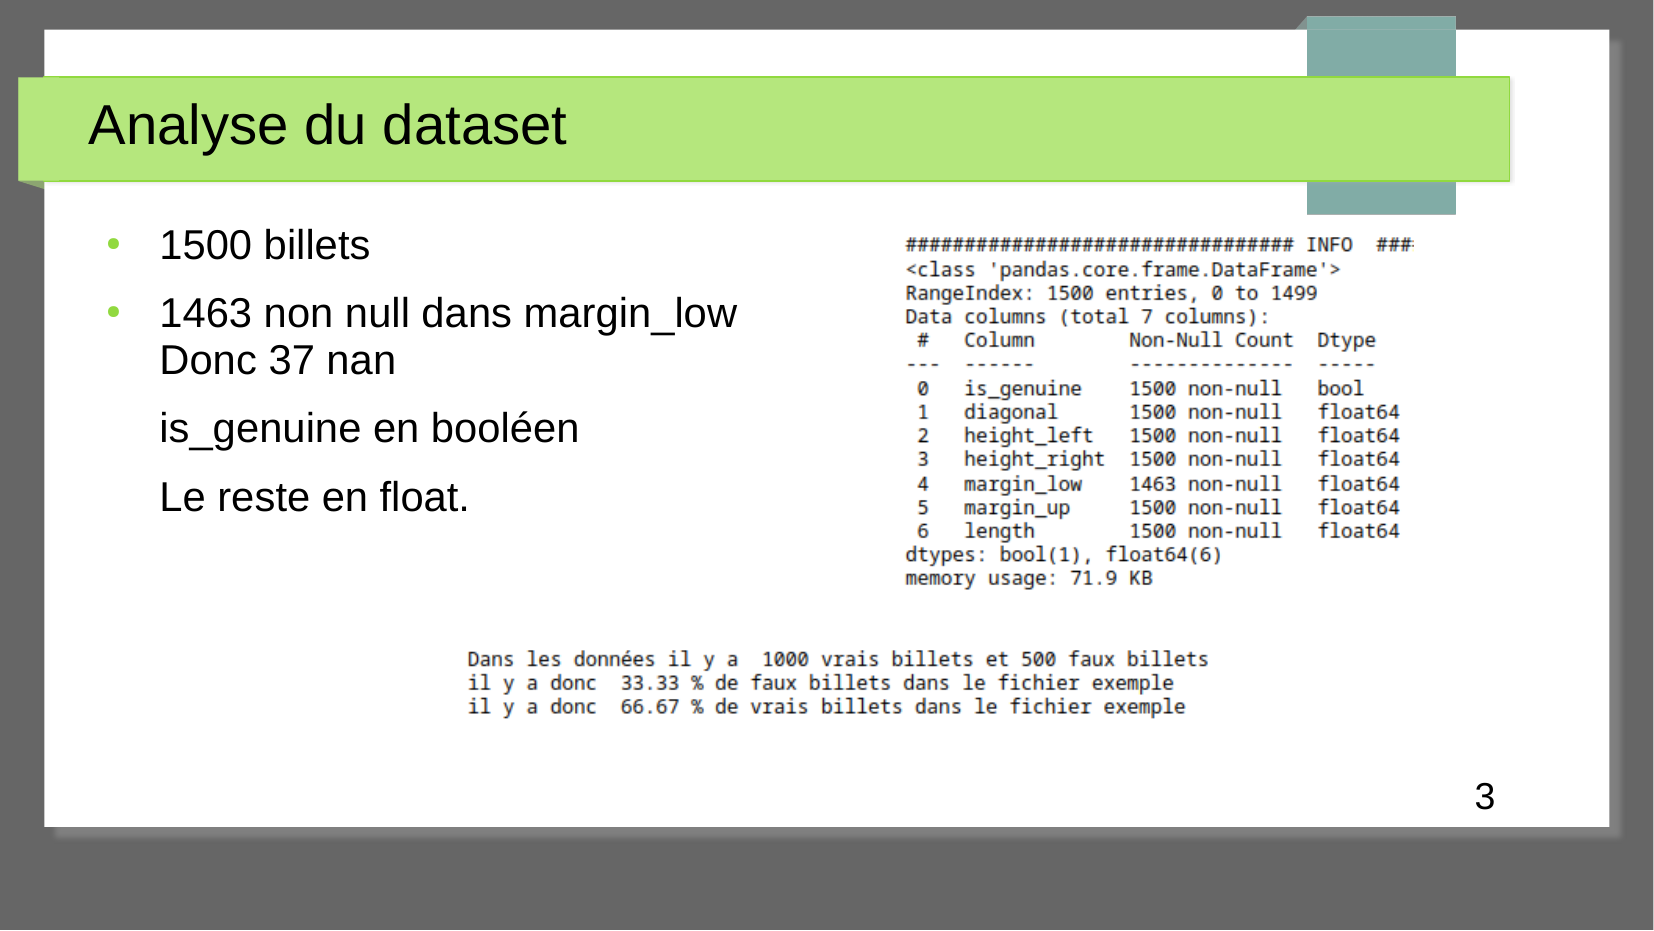

# Analyse du dataset
1500 billets
1463 non null dans margin_low Donc 37 nan
is_genuine en booléen
Le reste en float.